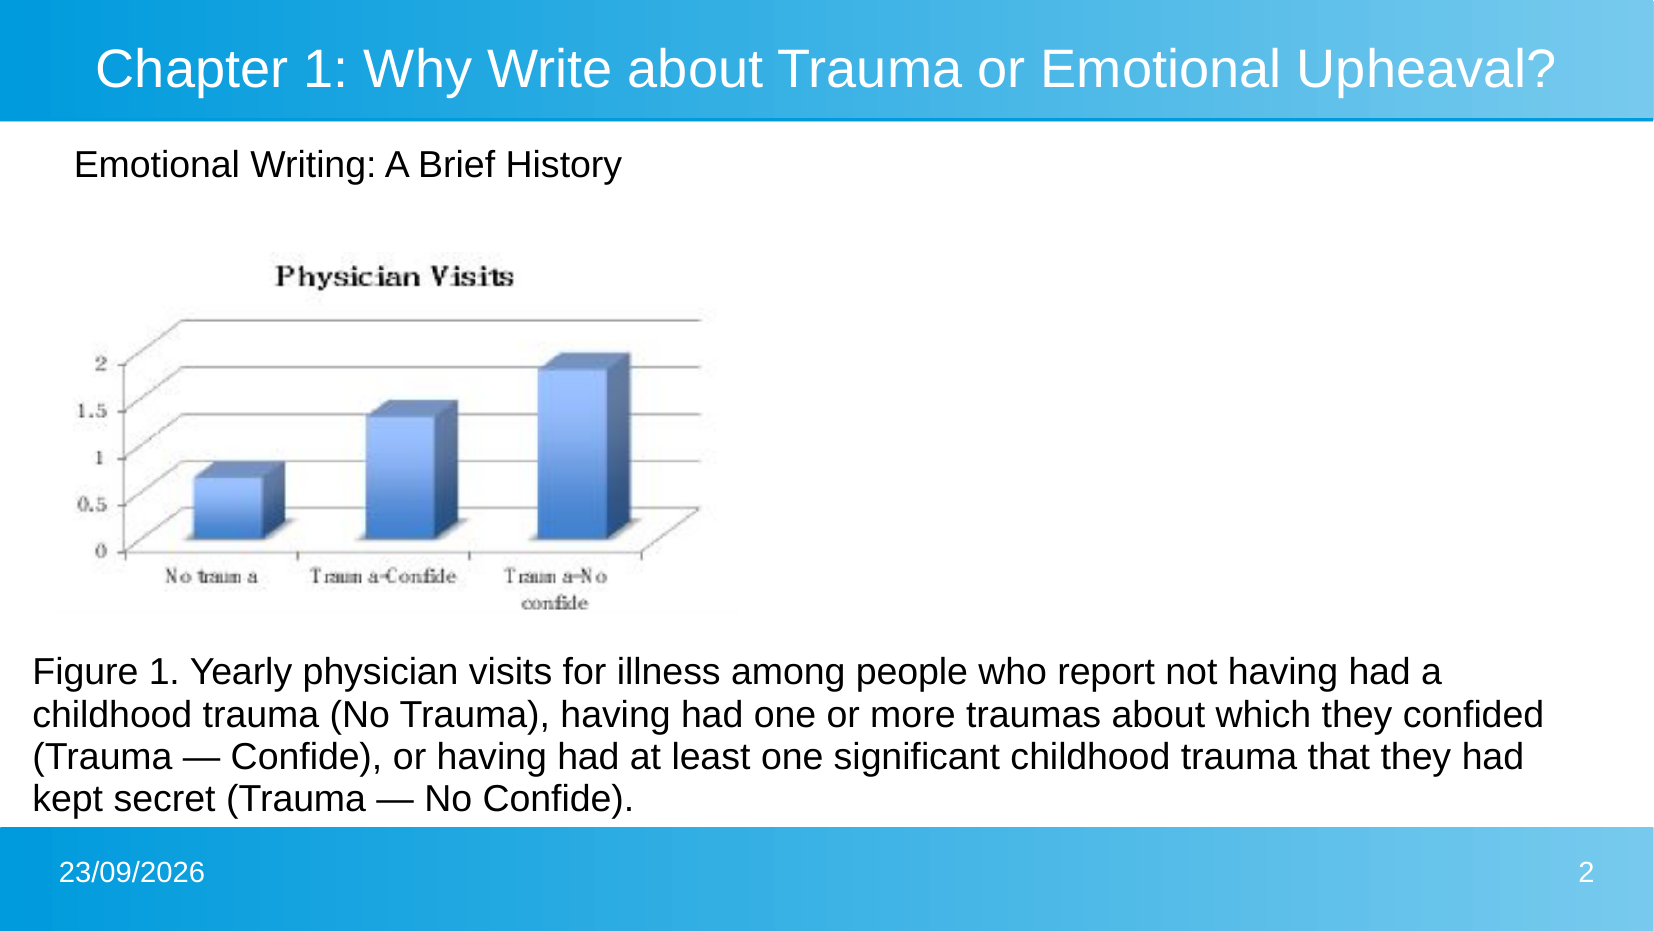

# Chapter 1: Why Write about Trauma or Emotional Upheaval?
Emotional Writing: A Brief History
Figure 1. Yearly physician visits for illness among people who report not having had a childhood trauma (No Trauma), having had one or more traumas about which they confided (Trauma — Confide), or having had at least one significant childhood trauma that they had kept secret (Trauma — No Confide).
2